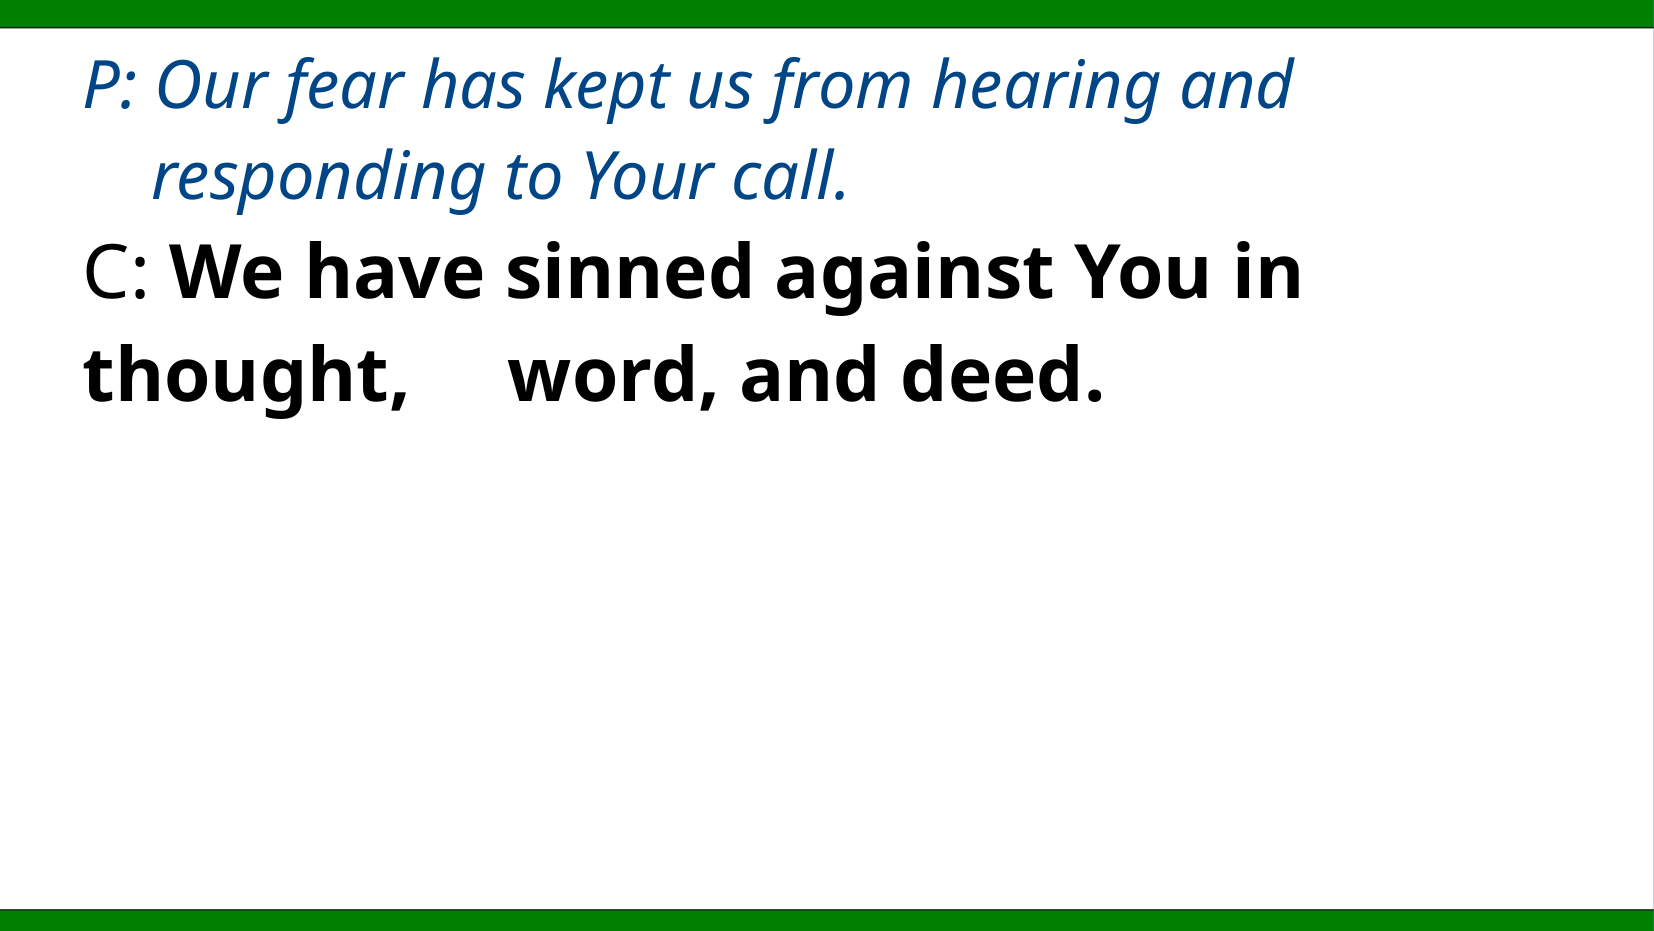

# P	: Our fear has kept us from hearing and responding to Your call. C	: We have sinned against You in thought, word, and deed.